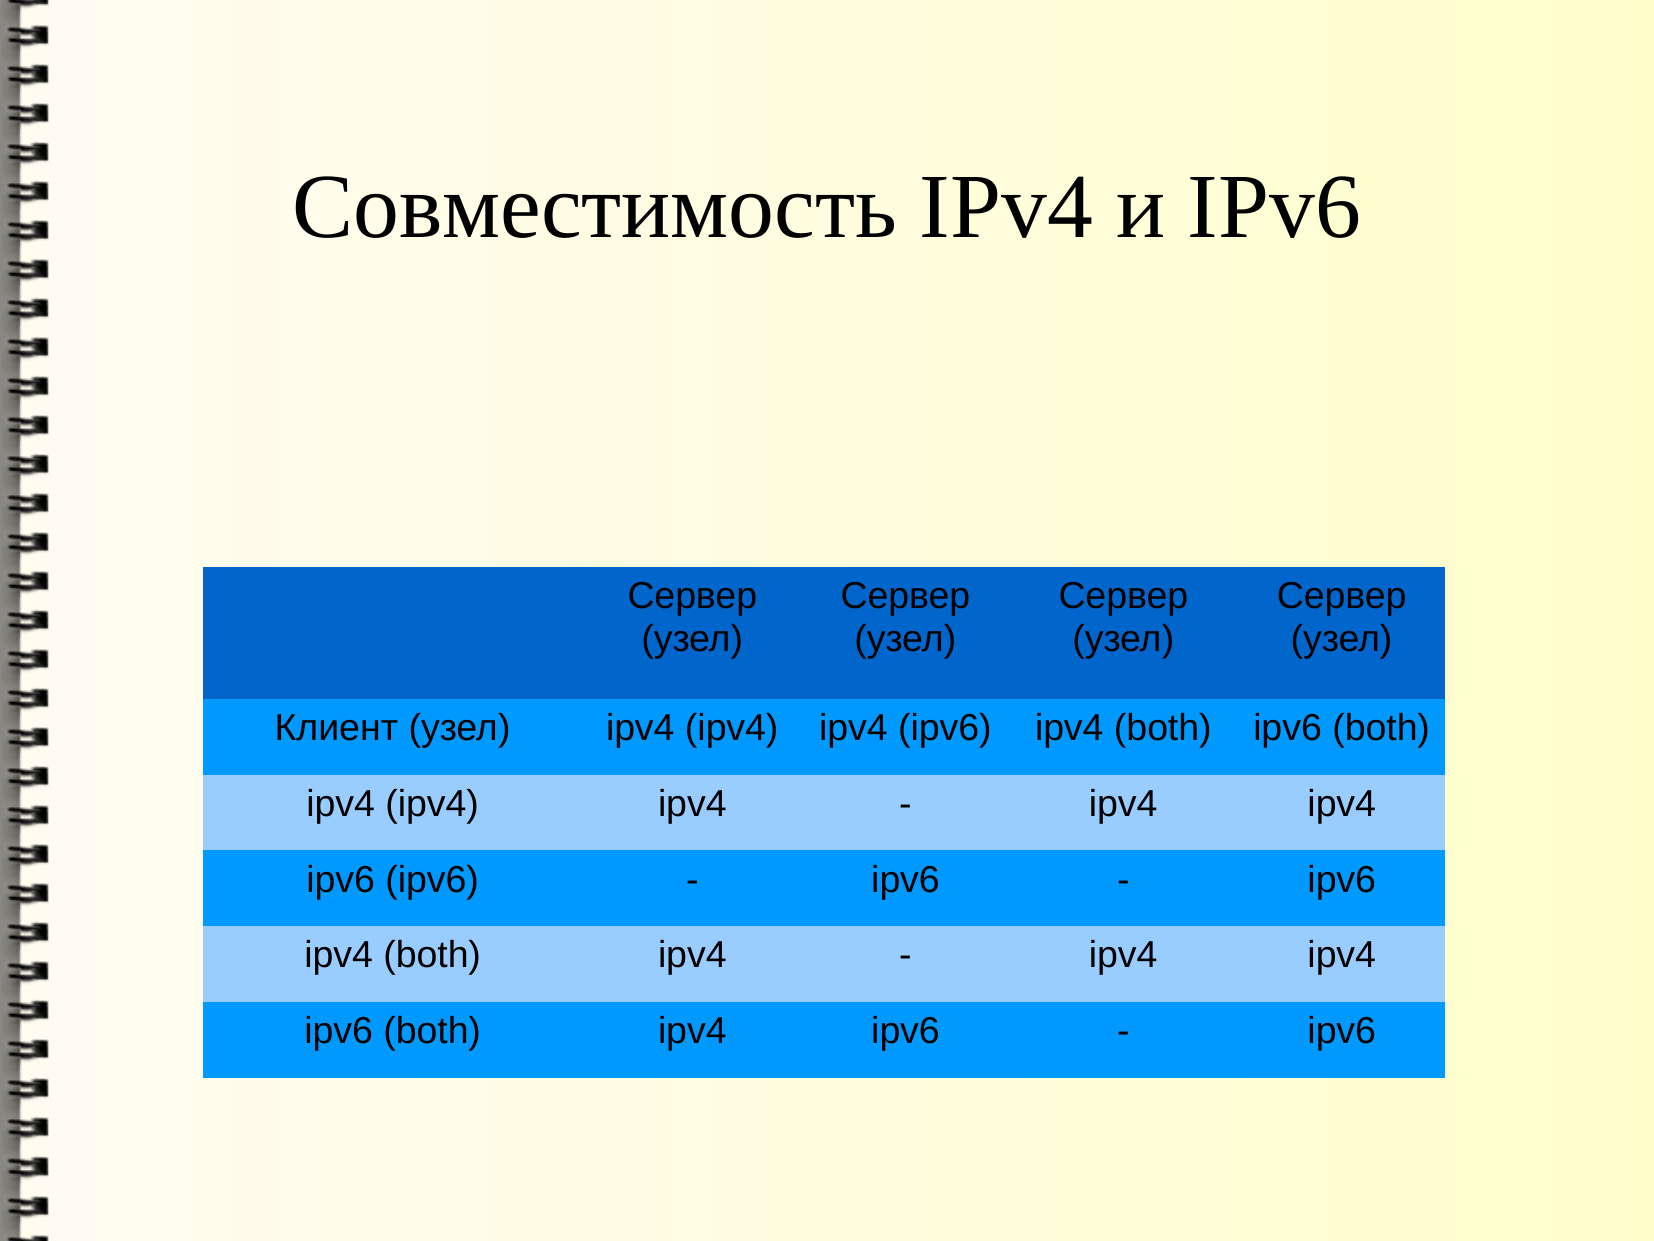

# Совместимость IPv4 и IPv6
| | Сервер (узел) | Сервер (узел) | Сервер (узел) | Сервер (узел) |
| --- | --- | --- | --- | --- |
| Клиент (узел) | ipv4 (ipv4) | ipv4 (ipv6) | ipv4 (both) | ipv6 (both) |
| ipv4 (ipv4) | ipv4 | - | ipv4 | ipv4 |
| ipv6 (ipv6) | - | ipv6 | - | ipv6 |
| ipv4 (both) | ipv4 | - | ipv4 | ipv4 |
| ipv6 (both) | ipv4 | ipv6 | - | ipv6 |